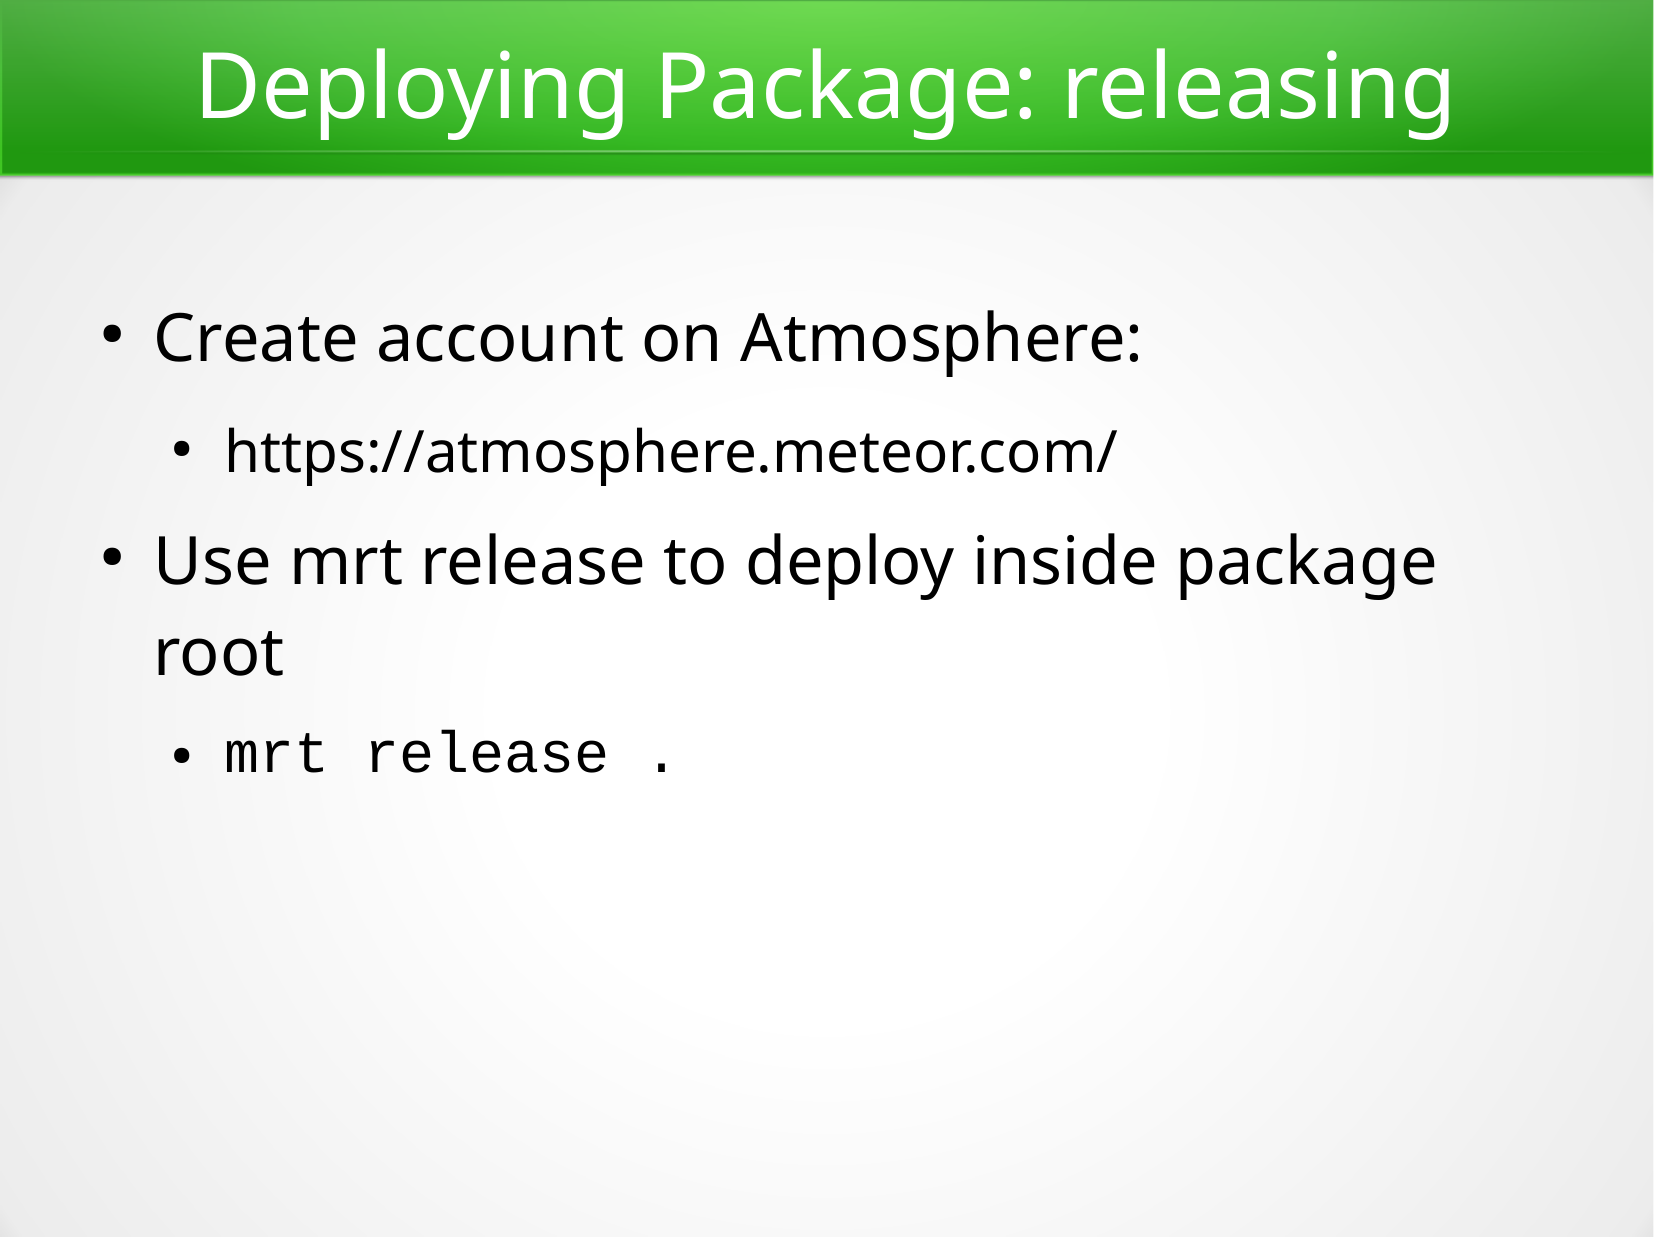

# Deploying Package: releasing
Create account on Atmosphere:
https://atmosphere.meteor.com/
Use mrt release to deploy inside package root
mrt release .